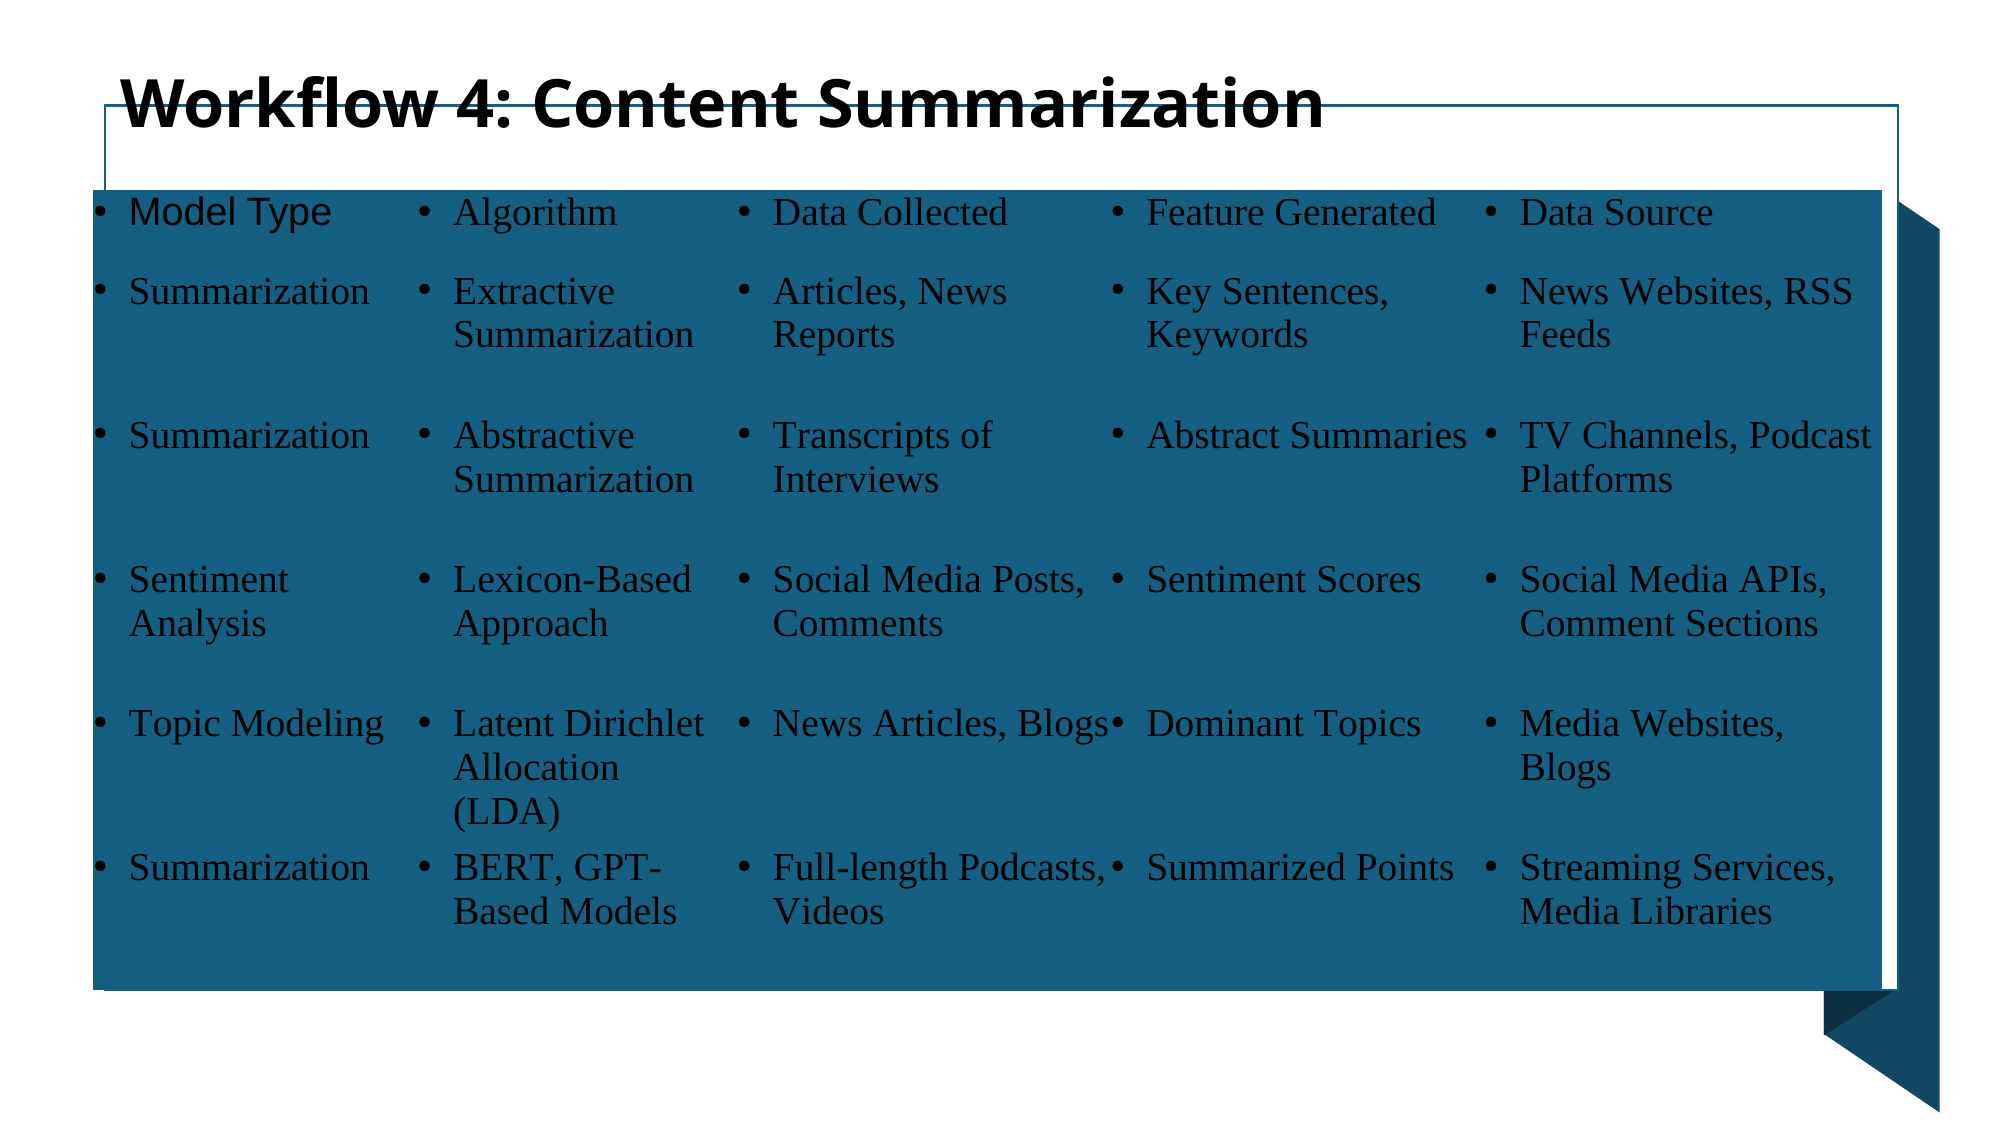

Workflow 4: Content Summarization​
| Model Type | Algorithm | Data Collected | Feature Generated | Data Source |
| --- | --- | --- | --- | --- |
| Summarization | Extractive Summarization | Articles, News Reports | Key Sentences, Keywords | News Websites, RSS Feeds |
| Summarization | Abstractive Summarization | Transcripts of Interviews | Abstract Summaries | TV Channels, Podcast Platforms |
| Sentiment Analysis | Lexicon-Based Approach | Social Media Posts, Comments | Sentiment Scores | Social Media APIs, Comment Sections |
| Topic Modeling | Latent Dirichlet Allocation (LDA) | News Articles, Blogs | Dominant Topics | Media Websites, Blogs |
| Summarization | BERT, GPT-Based Models | Full-length Podcasts, Videos | Summarized Points | Streaming Services, Media Libraries |